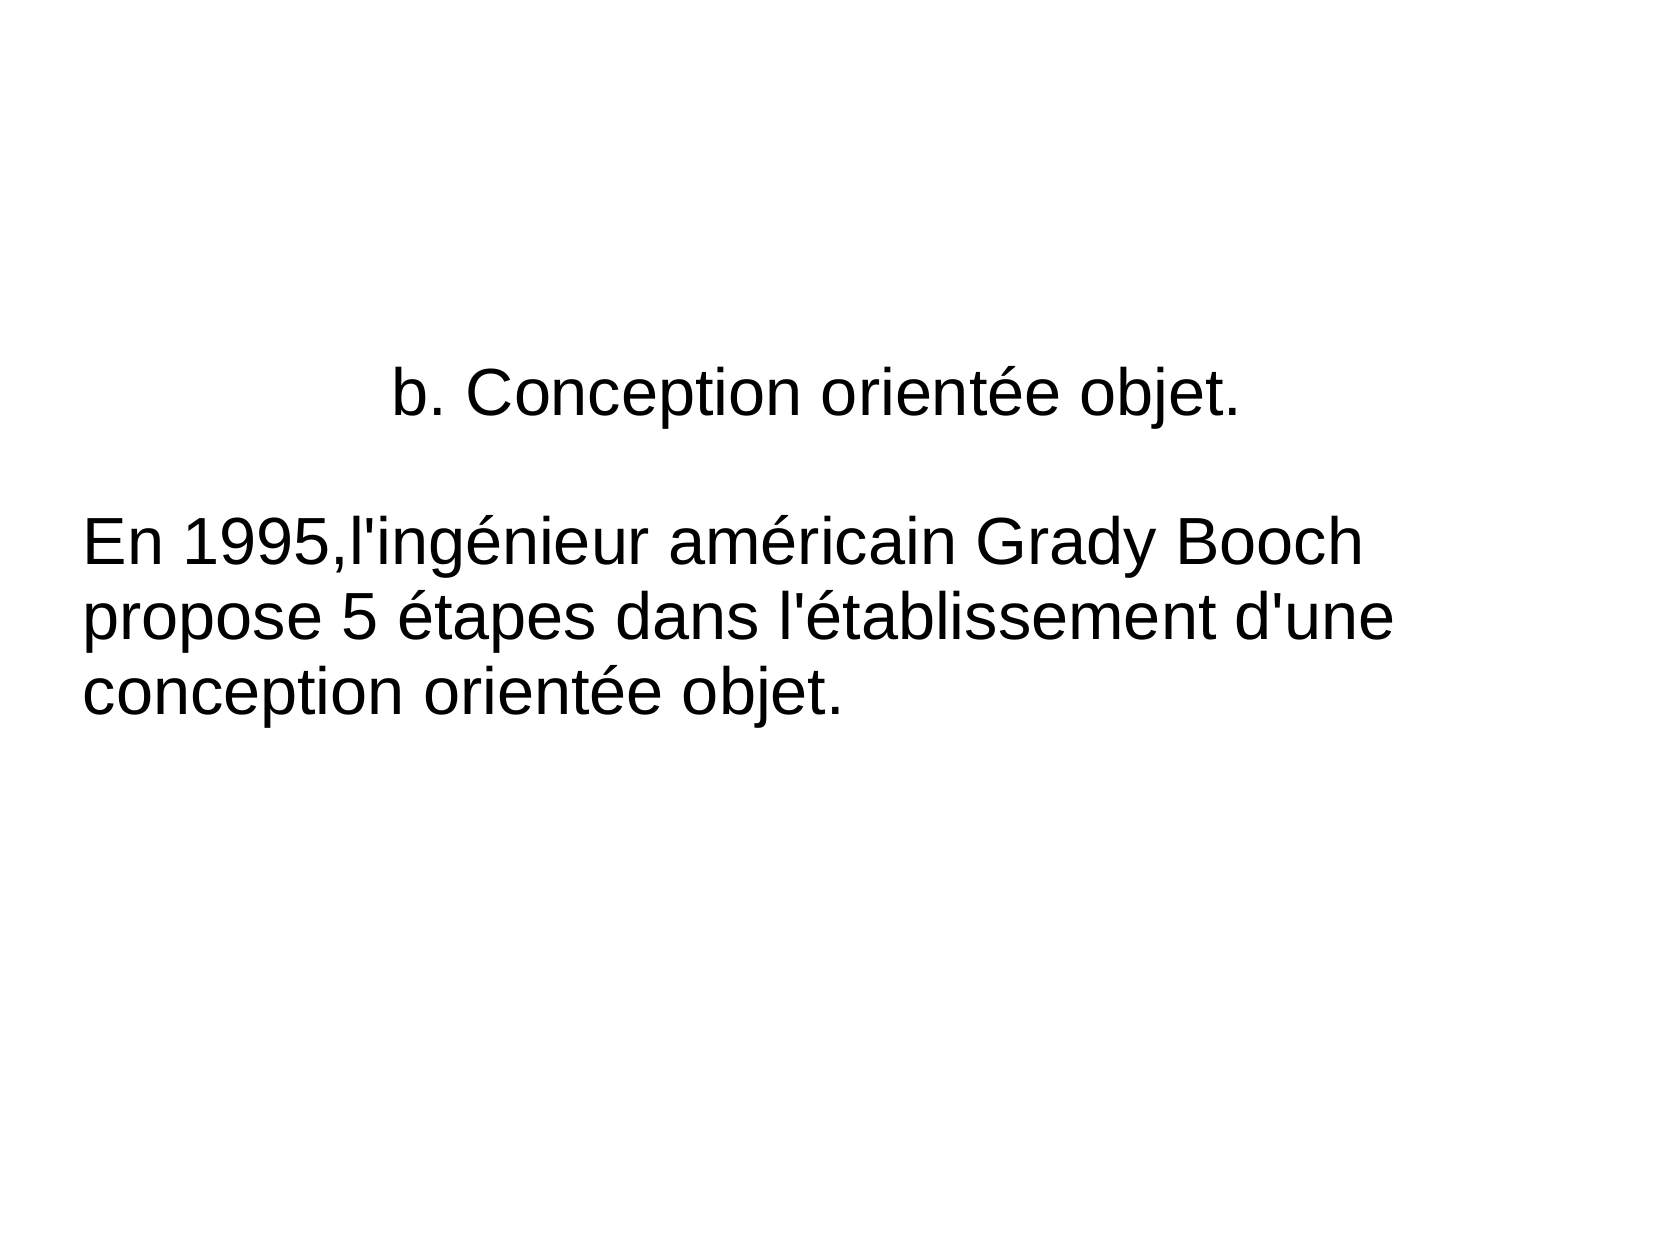

# b. Conception orientée objet.
En 1995,l'ingénieur américain Grady Booch propose 5 étapes dans l'établissement d'une conception orientée objet.